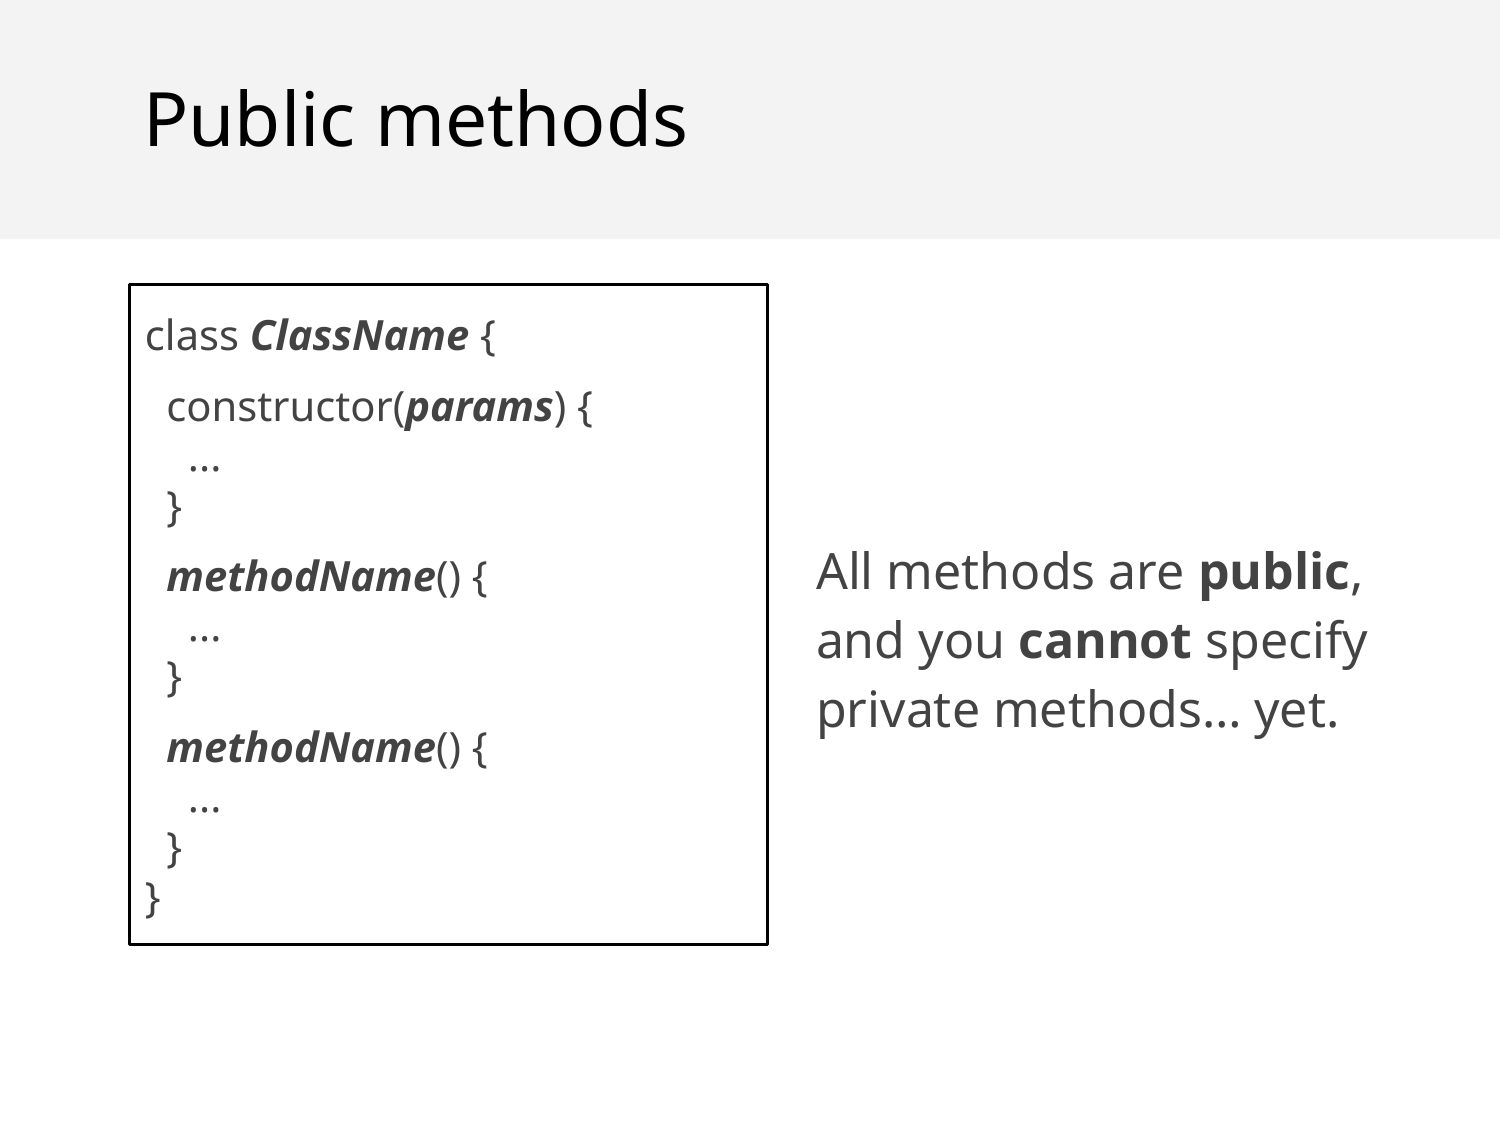

# Public methods
class ClassName {
 constructor(params) {
 ...
 }
 methodName() {
 ...
 }
 methodName() {
 ...
 }
}
All methods are public, and you cannot specify private methods… yet.